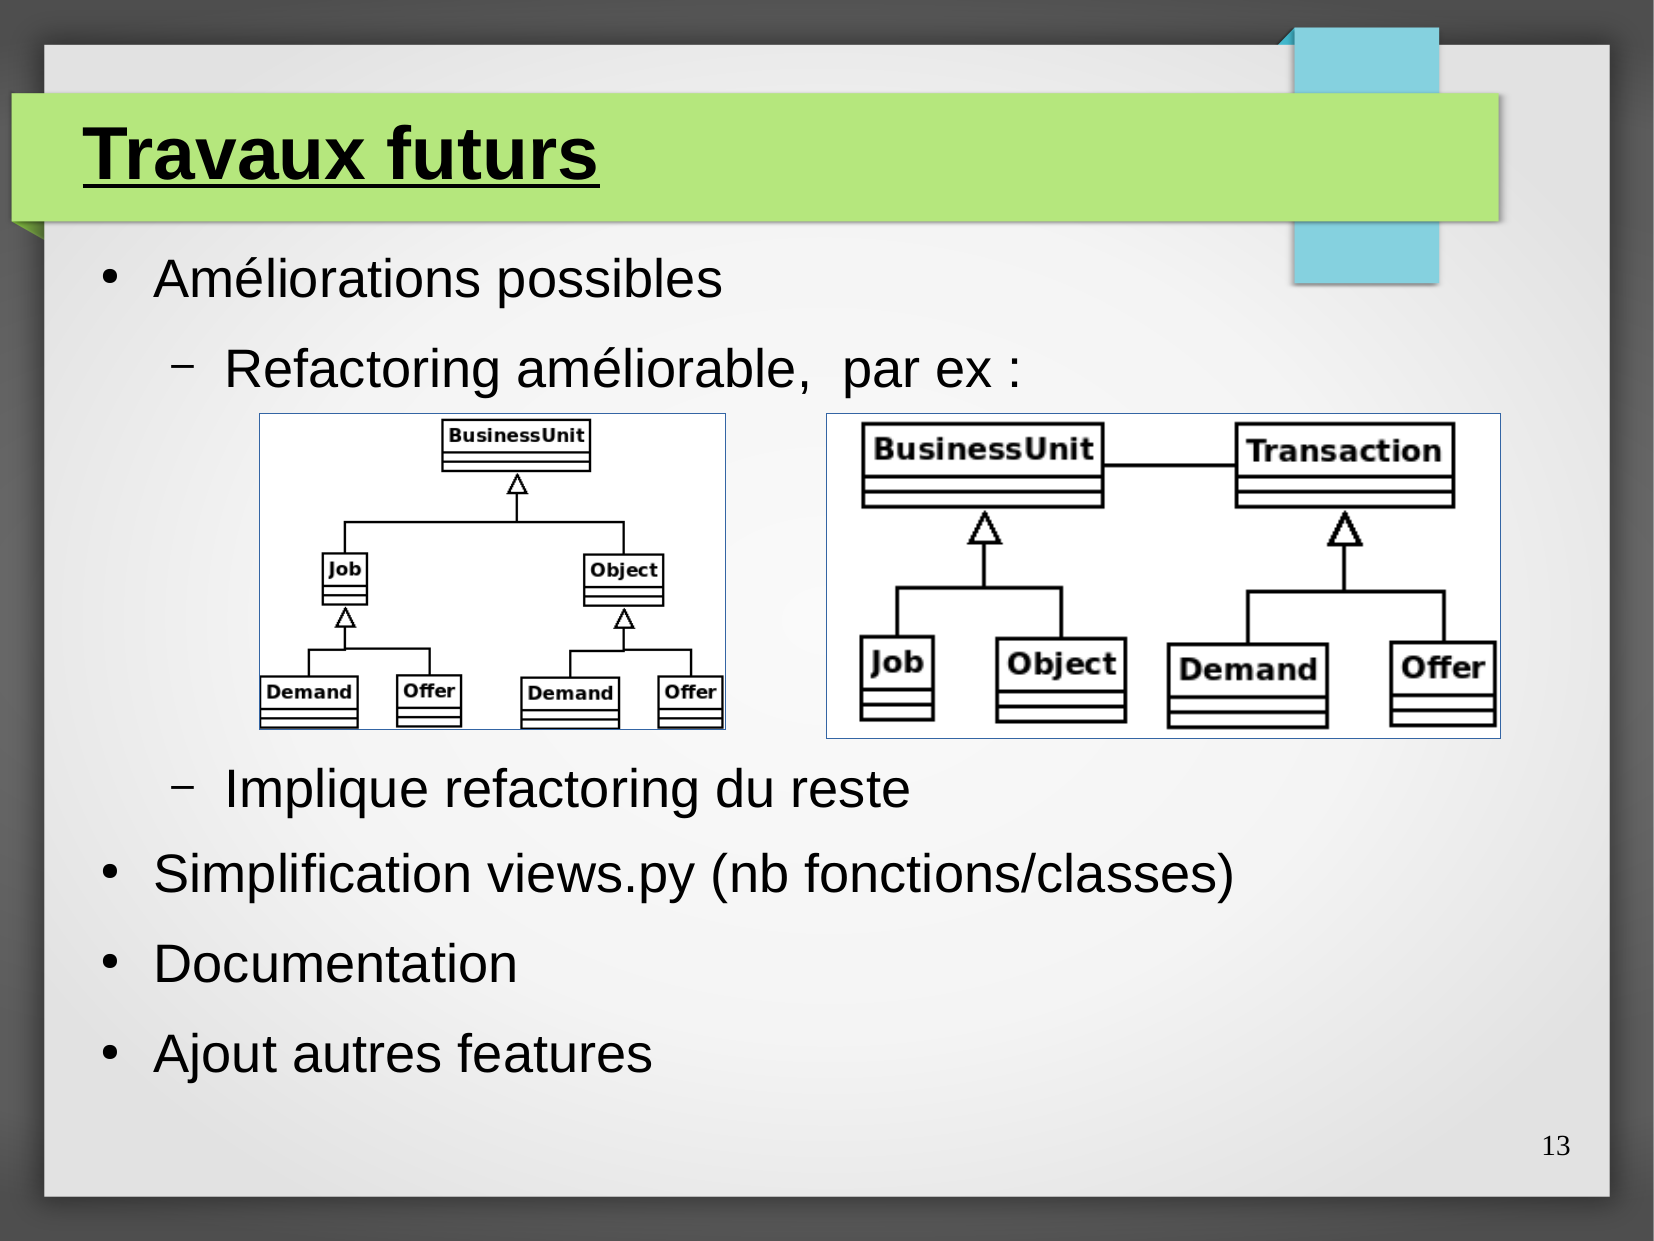

# Travaux futurs
Améliorations possibles
Refactoring améliorable, par ex :
Implique refactoring du reste
Simplification views.py (nb fonctions/classes)
Documentation
Ajout autres features
13